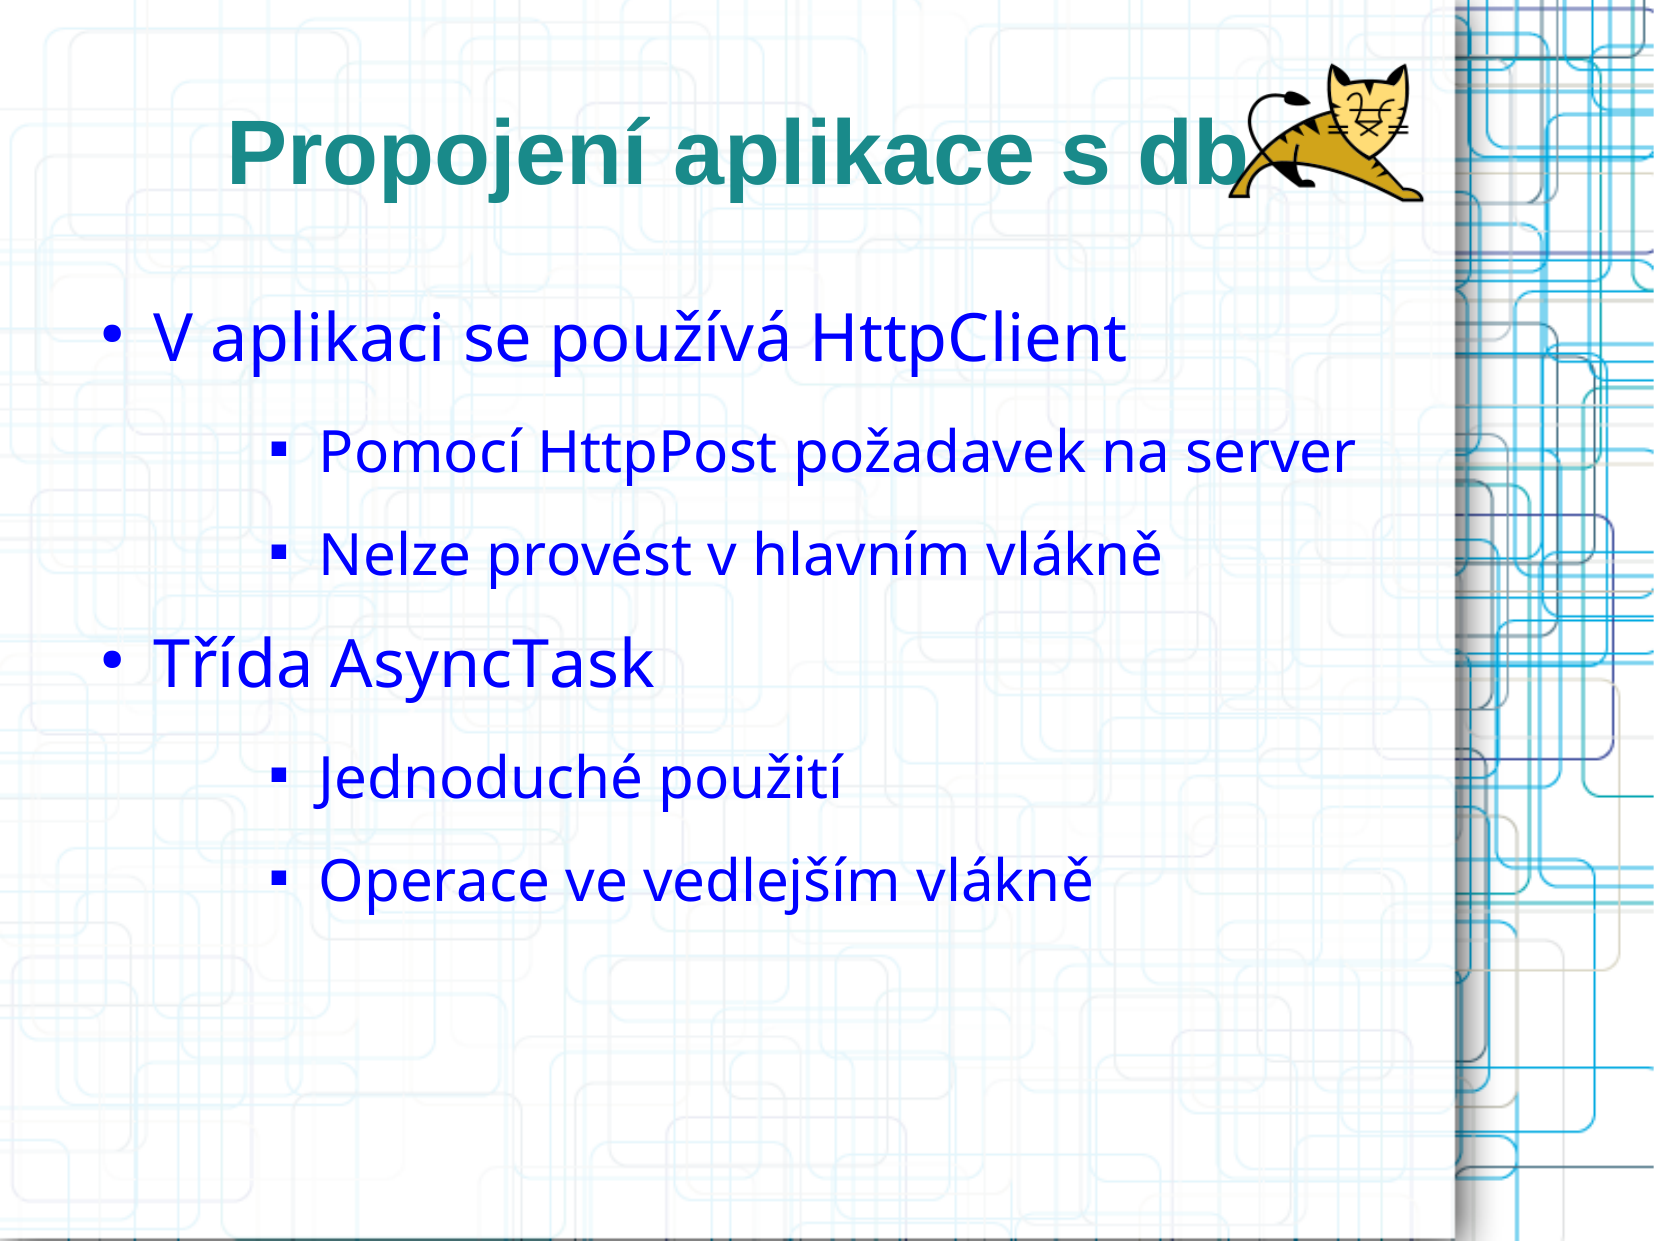

# Propojení aplikace s db
V aplikaci se používá HttpClient
Pomocí HttpPost požadavek na server
Nelze provést v hlavním vlákně
Třída AsyncTask
Jednoduché použití
Operace ve vedlejším vlákně